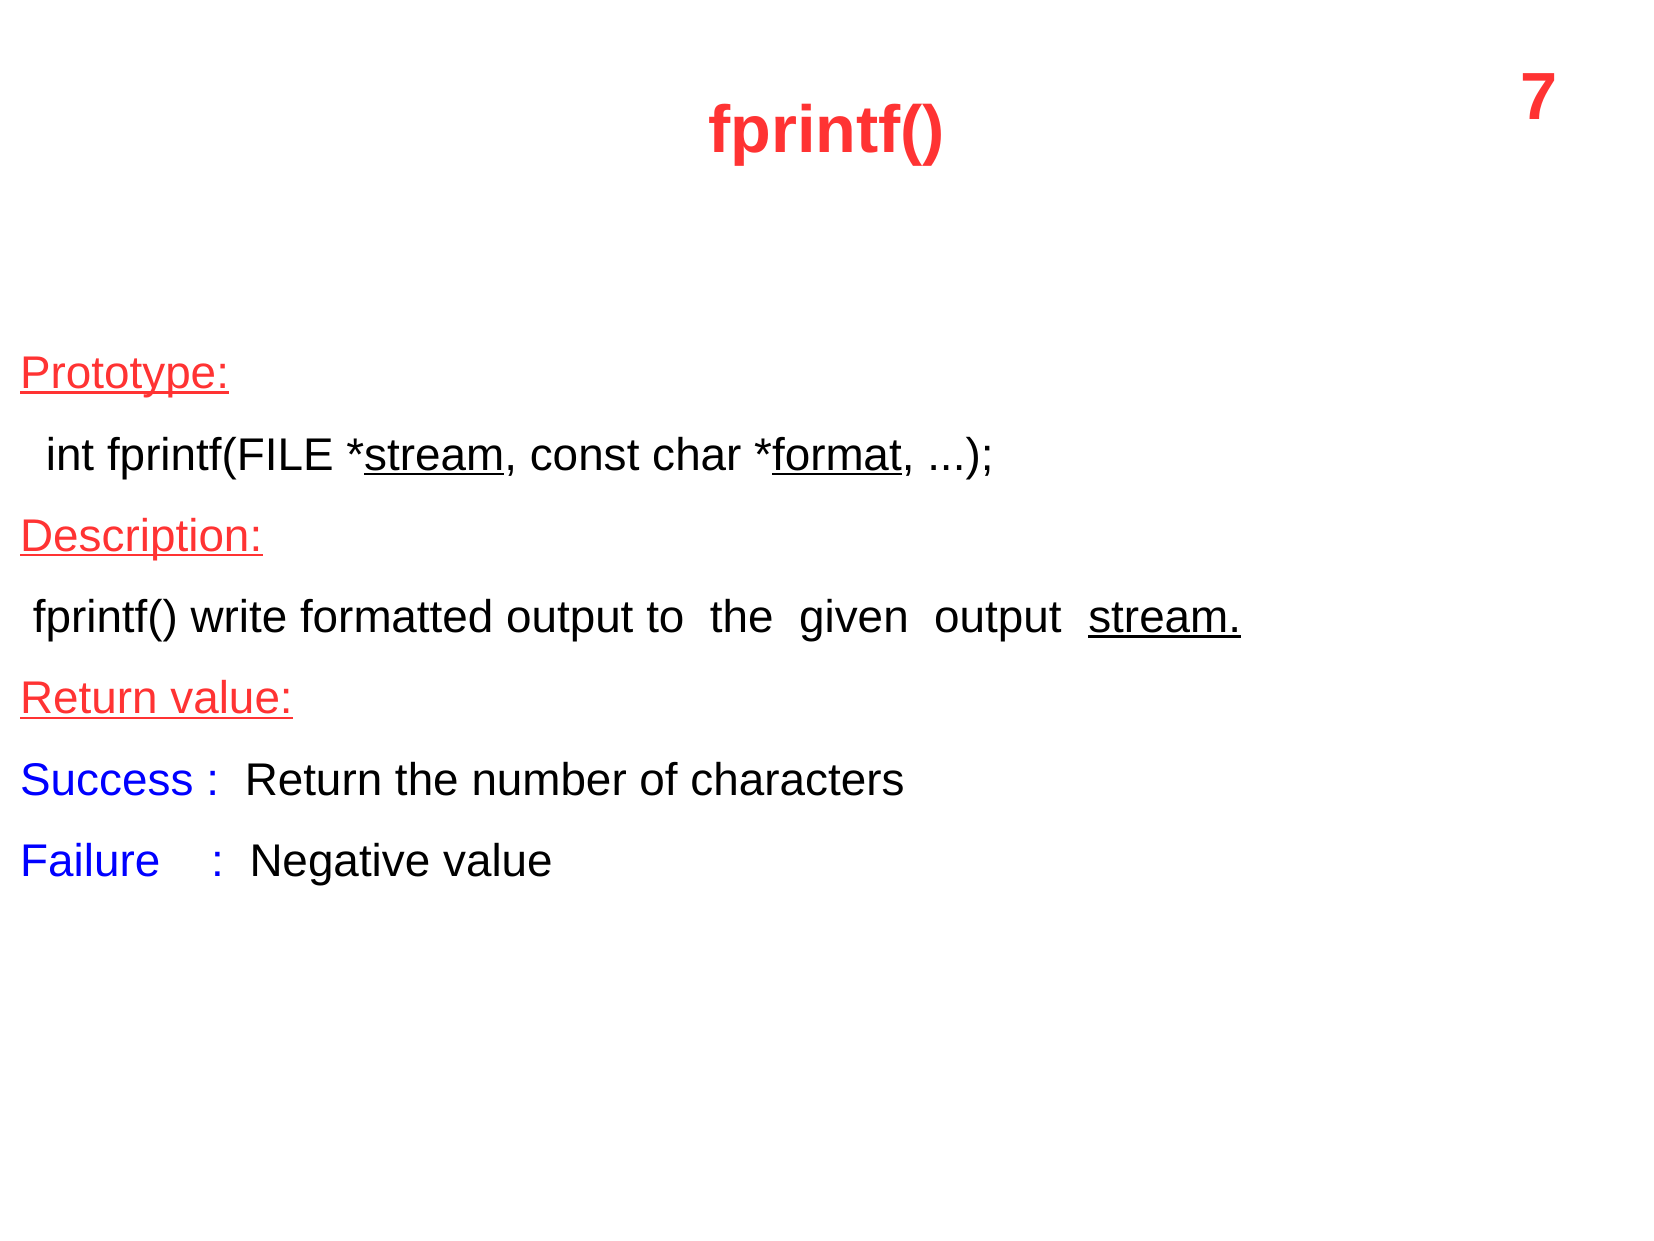

# fprintf()
7
Prototype:
 int fprintf(FILE *stream, const char *format, ...);
Description:
 fprintf() write formatted output to the given output stream.
Return value:
Success : Return the number of characters
Failure : Negative value